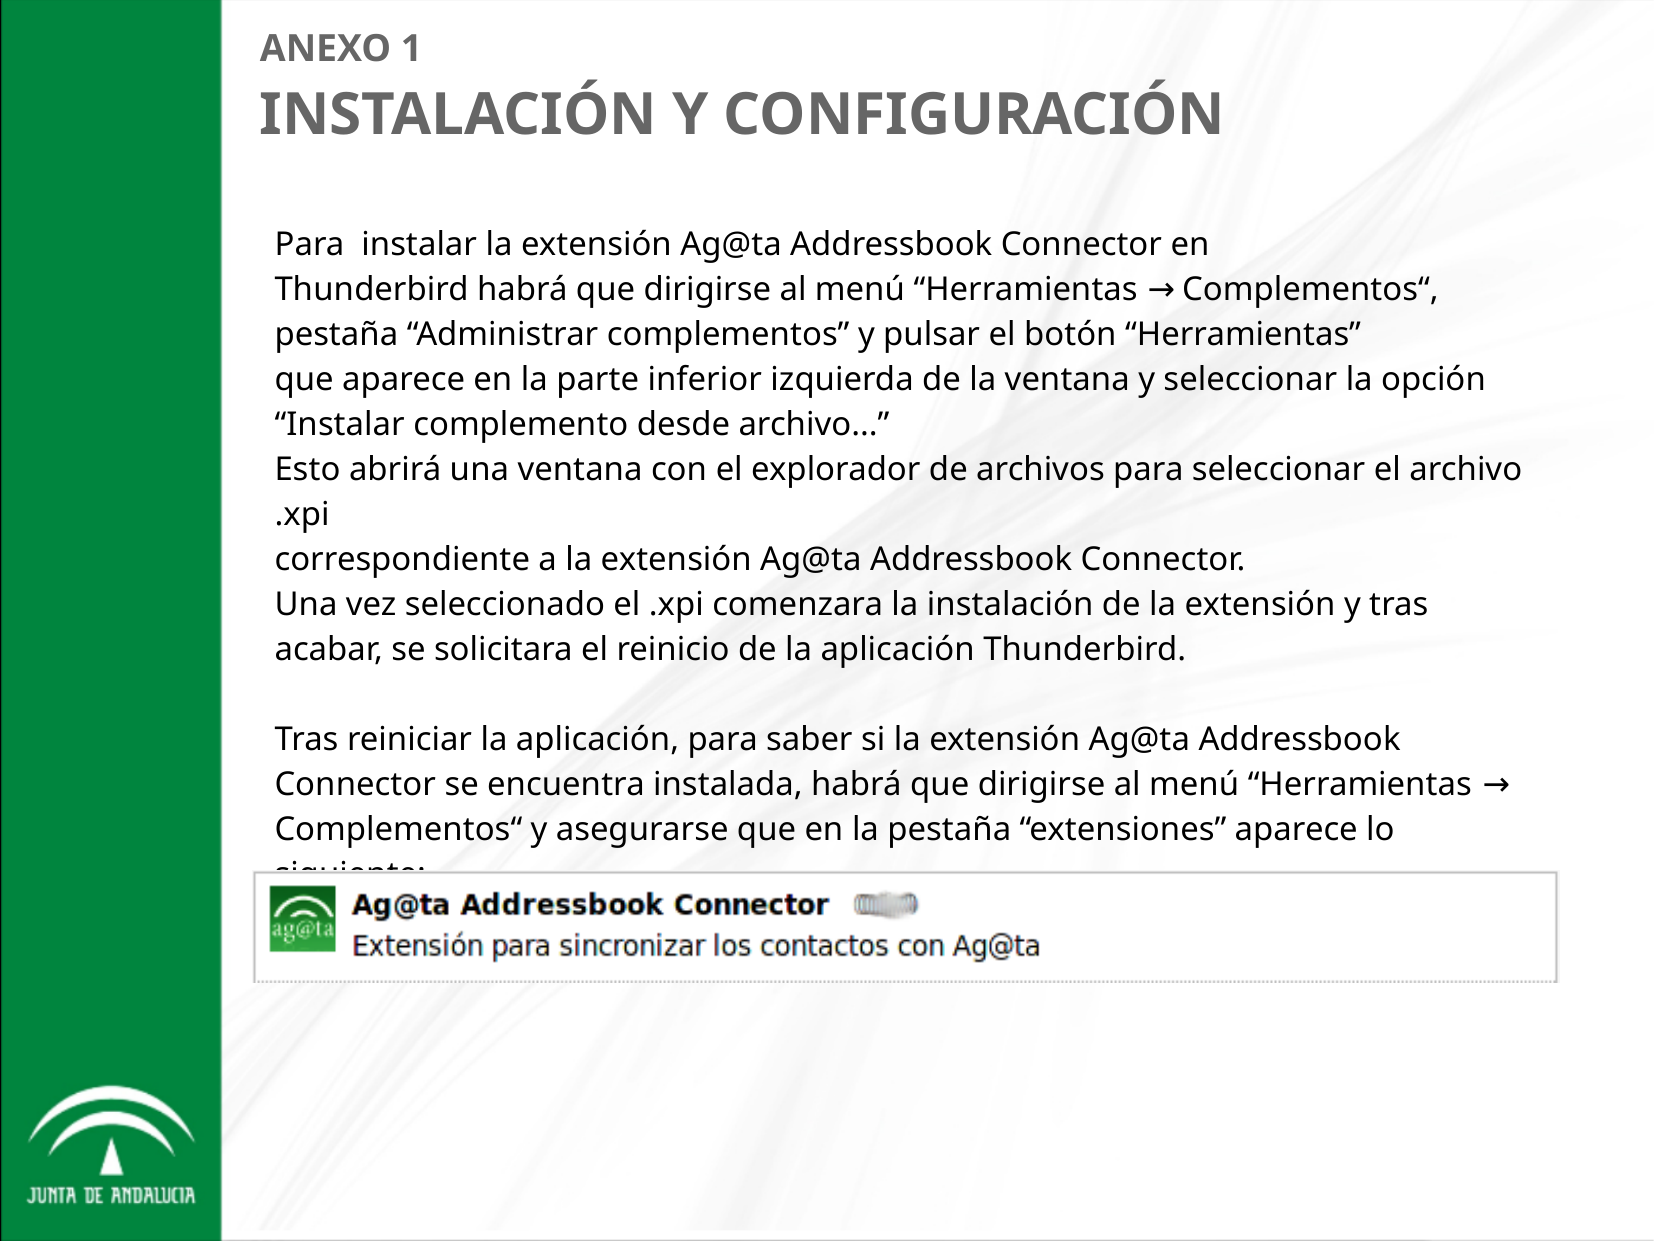

# ANEXO 1 INSTALACIÓN Y CONFIGURACIÓN
Para instalar la extensión Ag@ta Addressbook Connector en
Thunderbird habrá que dirigirse al menú “Herramientas → Complementos“,
pestaña “Administrar complementos” y pulsar el botón “Herramientas”
que aparece en la parte inferior izquierda de la ventana y seleccionar la opción “Instalar complemento desde archivo...”
Esto abrirá una ventana con el explorador de archivos para seleccionar el archivo .xpi
correspondiente a la extensión Ag@ta Addressbook Connector.
Una vez seleccionado el .xpi comenzara la instalación de la extensión y tras acabar, se solicitara el reinicio de la aplicación Thunderbird.
Tras reiniciar la aplicación, para saber si la extensión Ag@ta Addressbook Connector se encuentra instalada, habrá que dirigirse al menú “Herramientas → Complementos“ y asegurarse que en la pestaña “extensiones” aparece lo siguiente: